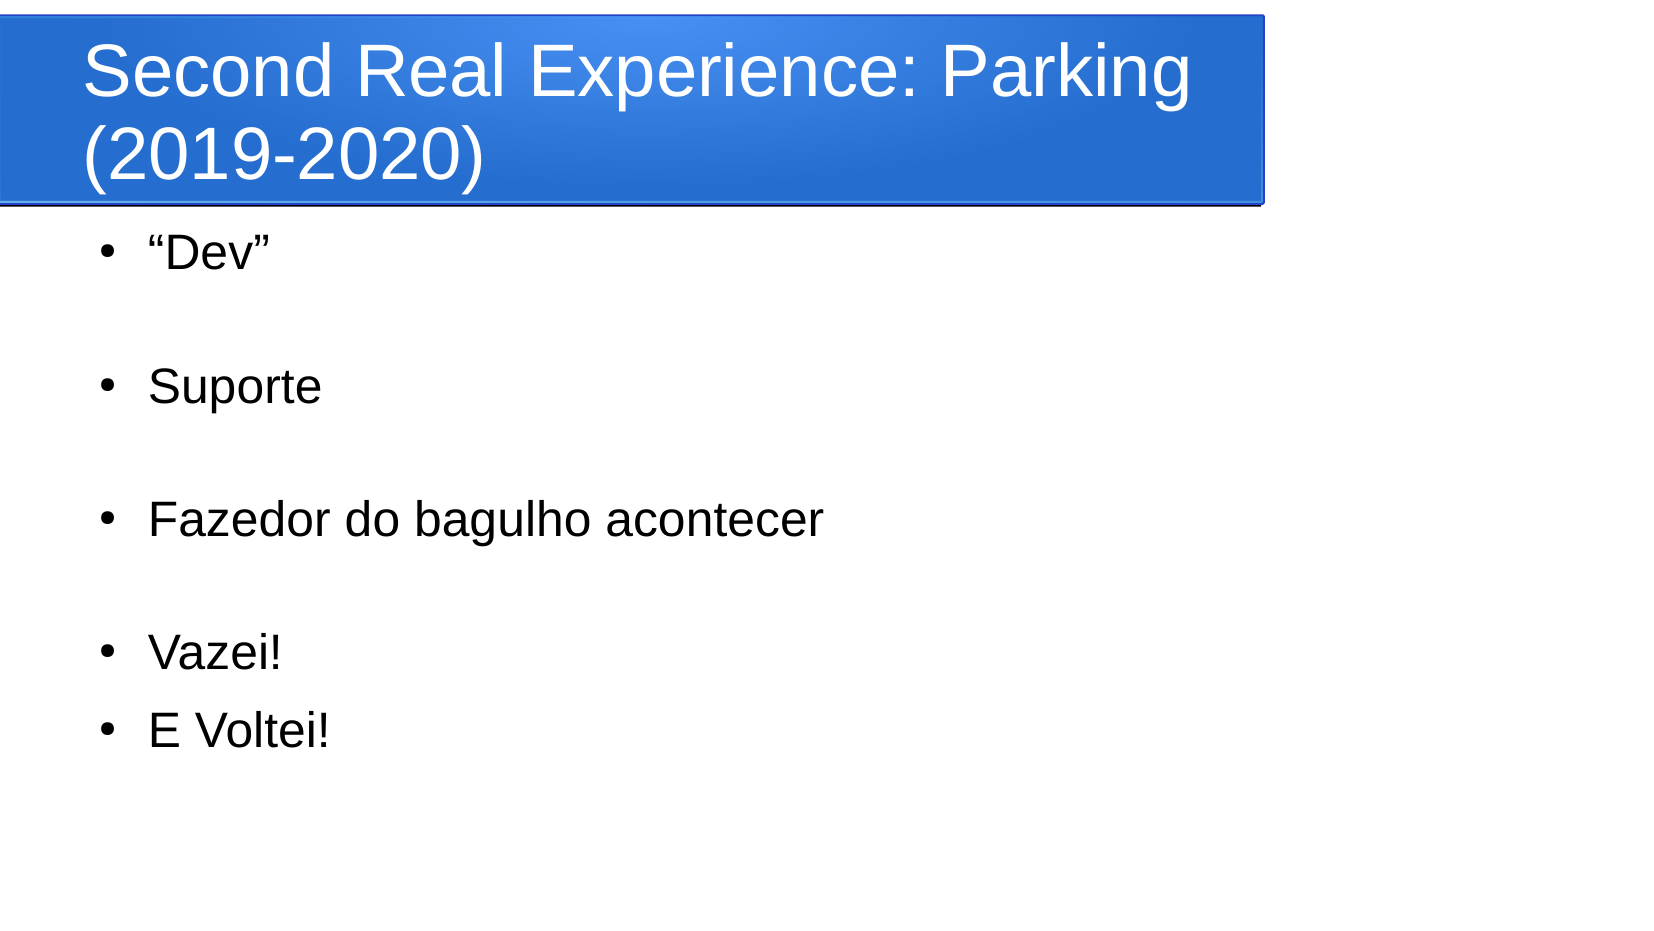

# Second Real Experience: Parking (2019-2020)
“Dev”
Suporte
Fazedor do bagulho acontecer
Vazei!
E Voltei!